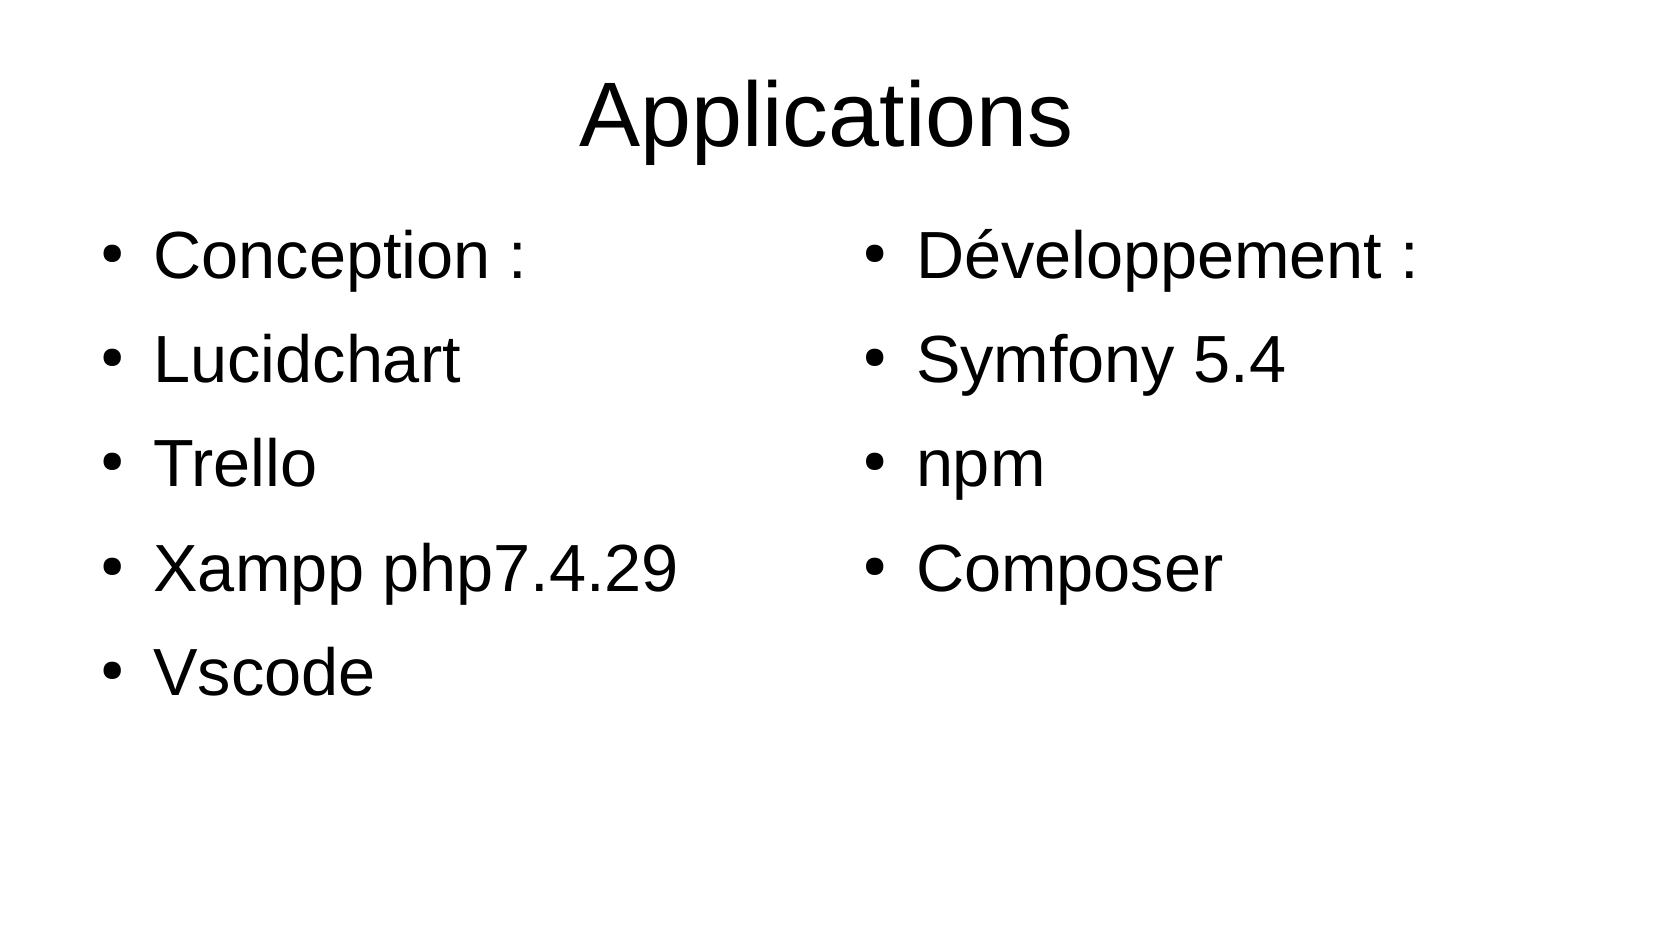

# Applications
Conception :
Lucidchart
Trello
Xampp php7.4.29
Vscode
Développement :
Symfony 5.4
npm
Composer